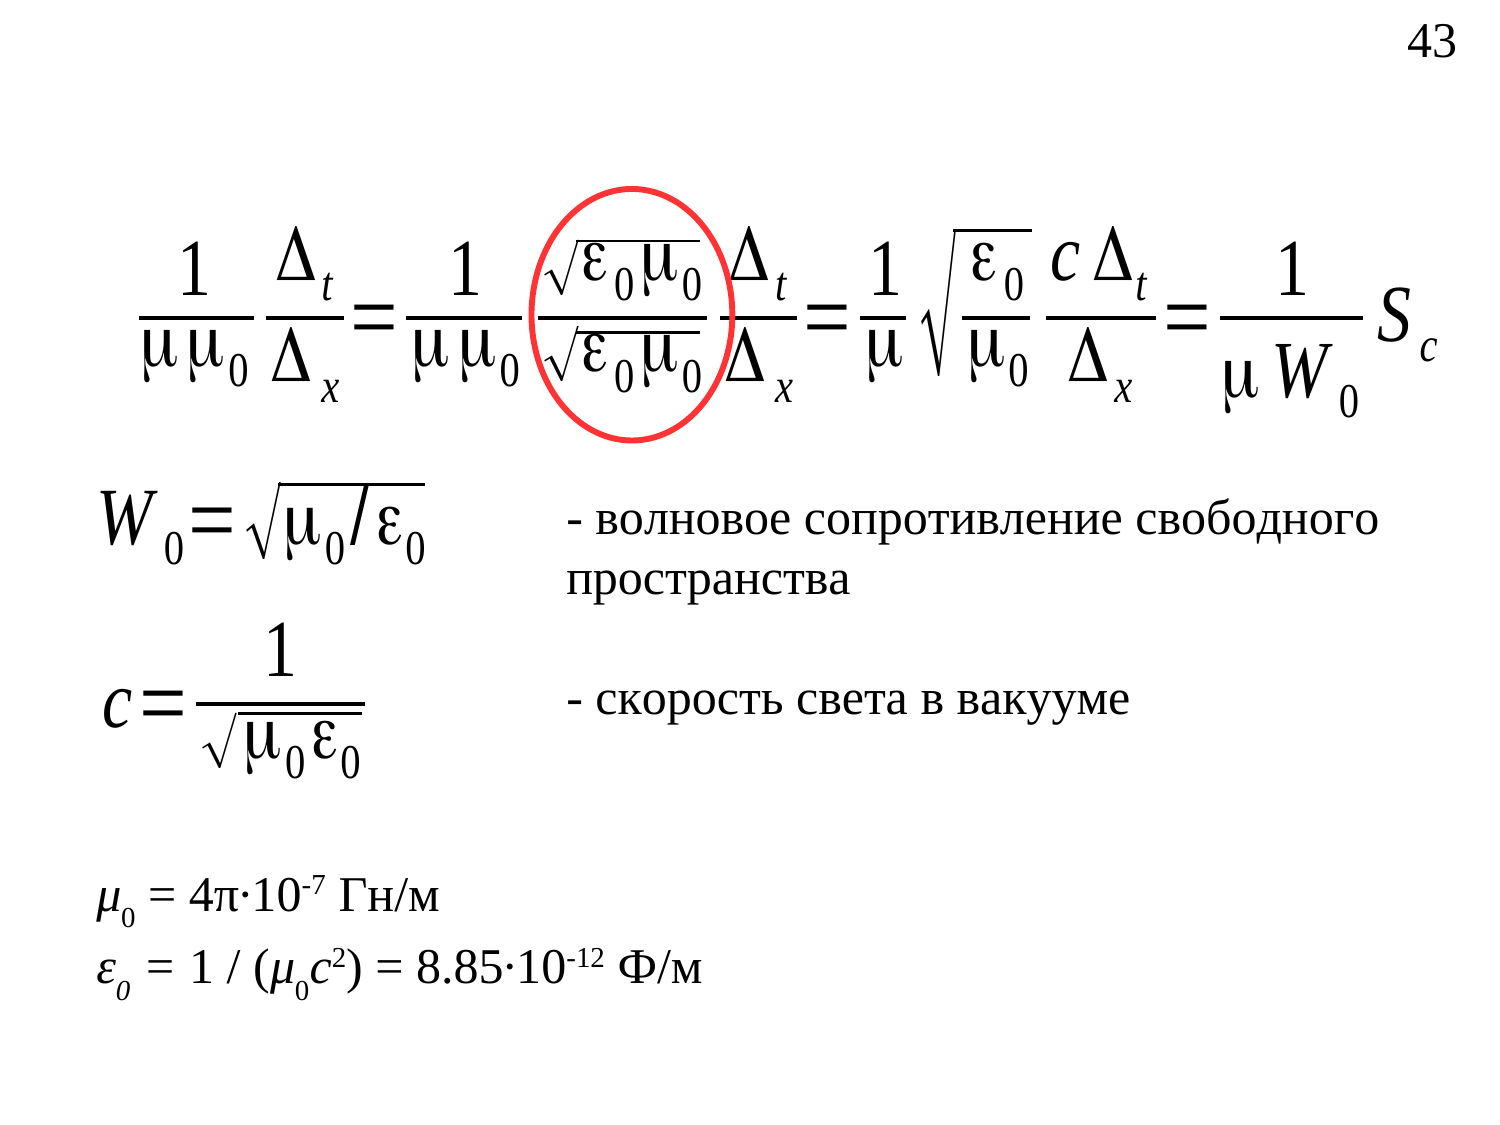

- волновое сопротивление свободного
пространства
- скорость света в вакууме
μ0 = 4π∙10-7 Гн/м
ε0 = 1 / (μ0c2) = 8.85∙10-12 Ф/м